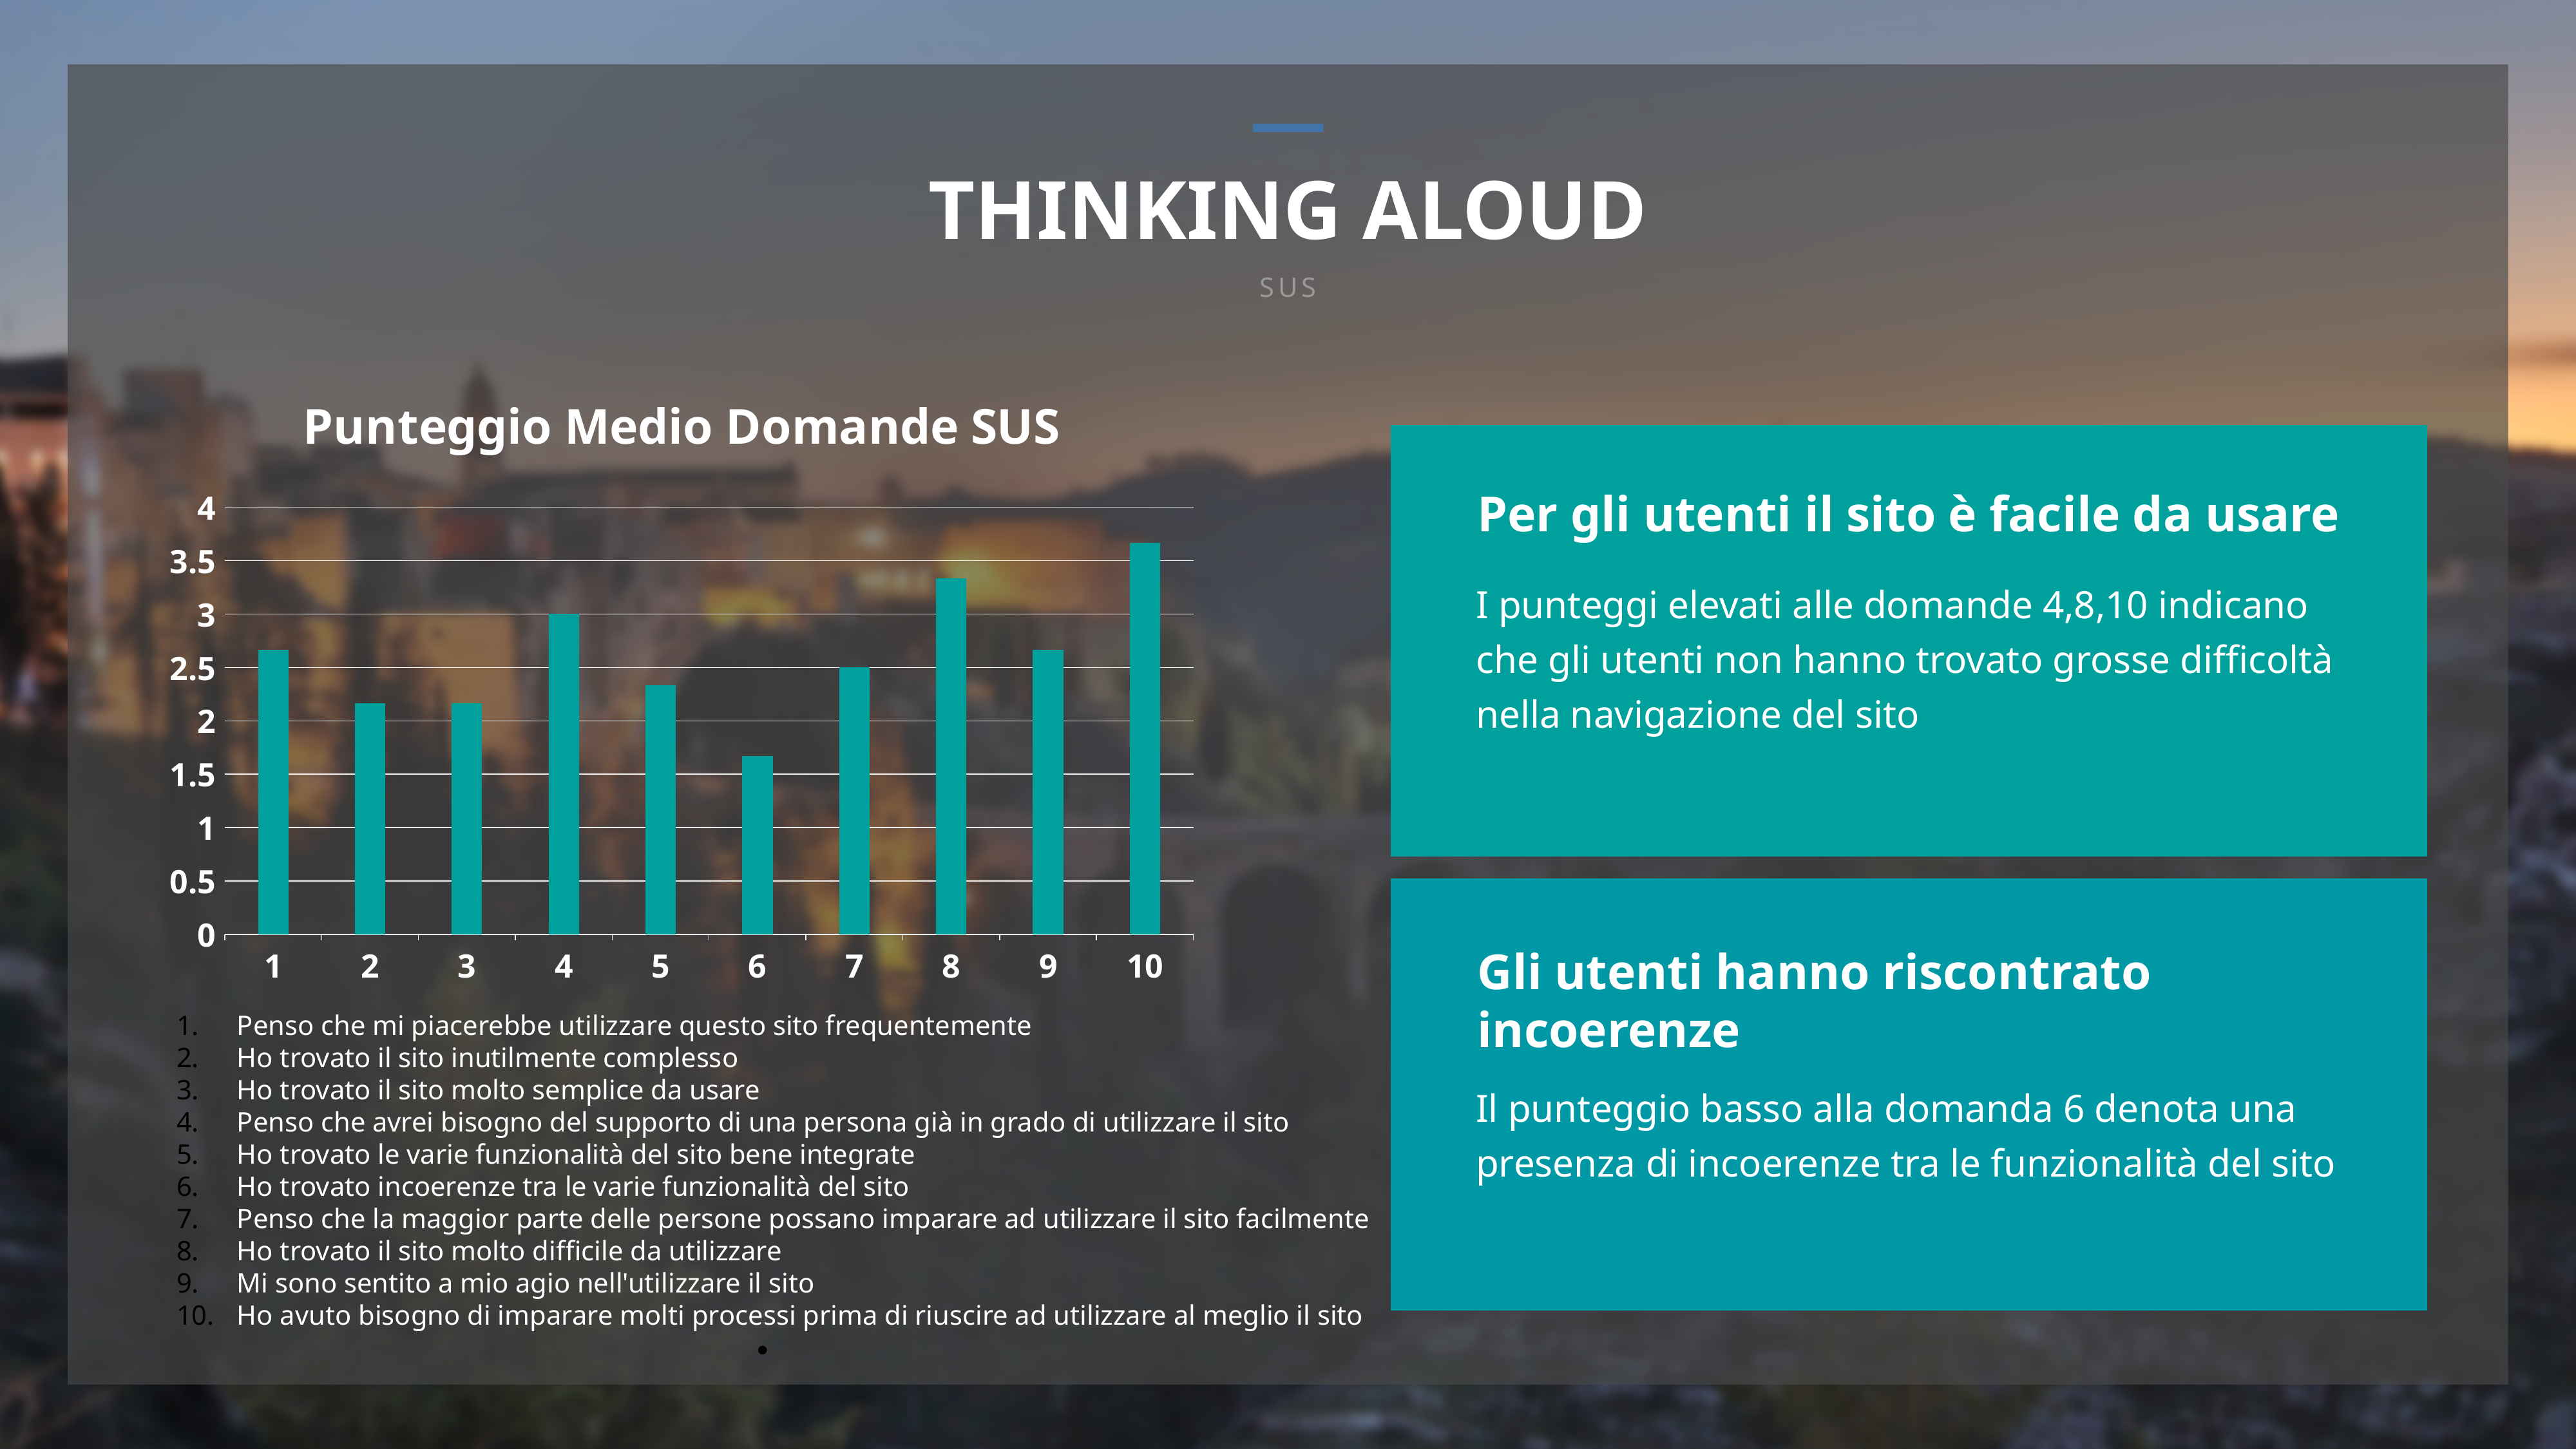

THINKING ALOUD
SUS
### Chart: Punteggio Medio Domande SUS
| Category | Serie1 |
|---|---|
| 1 | 2.66666666666667 |
| 2 | 2.16666666666667 |
| 3 | 2.16666666666667 |
| 4 | 3.0 |
| 5 | 2.33333333333333 |
| 6 | 1.66666666666667 |
| 7 | 2.5 |
| 8 | 3.33333333333333 |
| 9 | 2.66666666666667 |
| 10 | 3.66666666666667 |
Per gli utenti il sito è facile da usare
I punteggi elevati alle domande 4,8,10 indicano che gli utenti non hanno trovato grosse difficoltà nella navigazione del sito
Gli utenti hanno riscontrato incoerenze
Penso che mi piacerebbe utilizzare questo sito frequentemente
Ho trovato il sito inutilmente complesso
Ho trovato il sito molto semplice da usare
Penso che avrei bisogno del supporto di una persona già in grado di utilizzare il sito
Ho trovato le varie funzionalità del sito bene integrate
Ho trovato incoerenze tra le varie funzionalità del sito
Penso che la maggior parte delle persone possano imparare ad utilizzare il sito facilmente
Ho trovato il sito molto difficile da utilizzare
Mi sono sentito a mio agio nell'utilizzare il sito
Ho avuto bisogno di imparare molti processi prima di riuscire ad utilizzare al meglio il sito
Il punteggio basso alla domanda 6 denota una presenza di incoerenze tra le funzionalità del sito